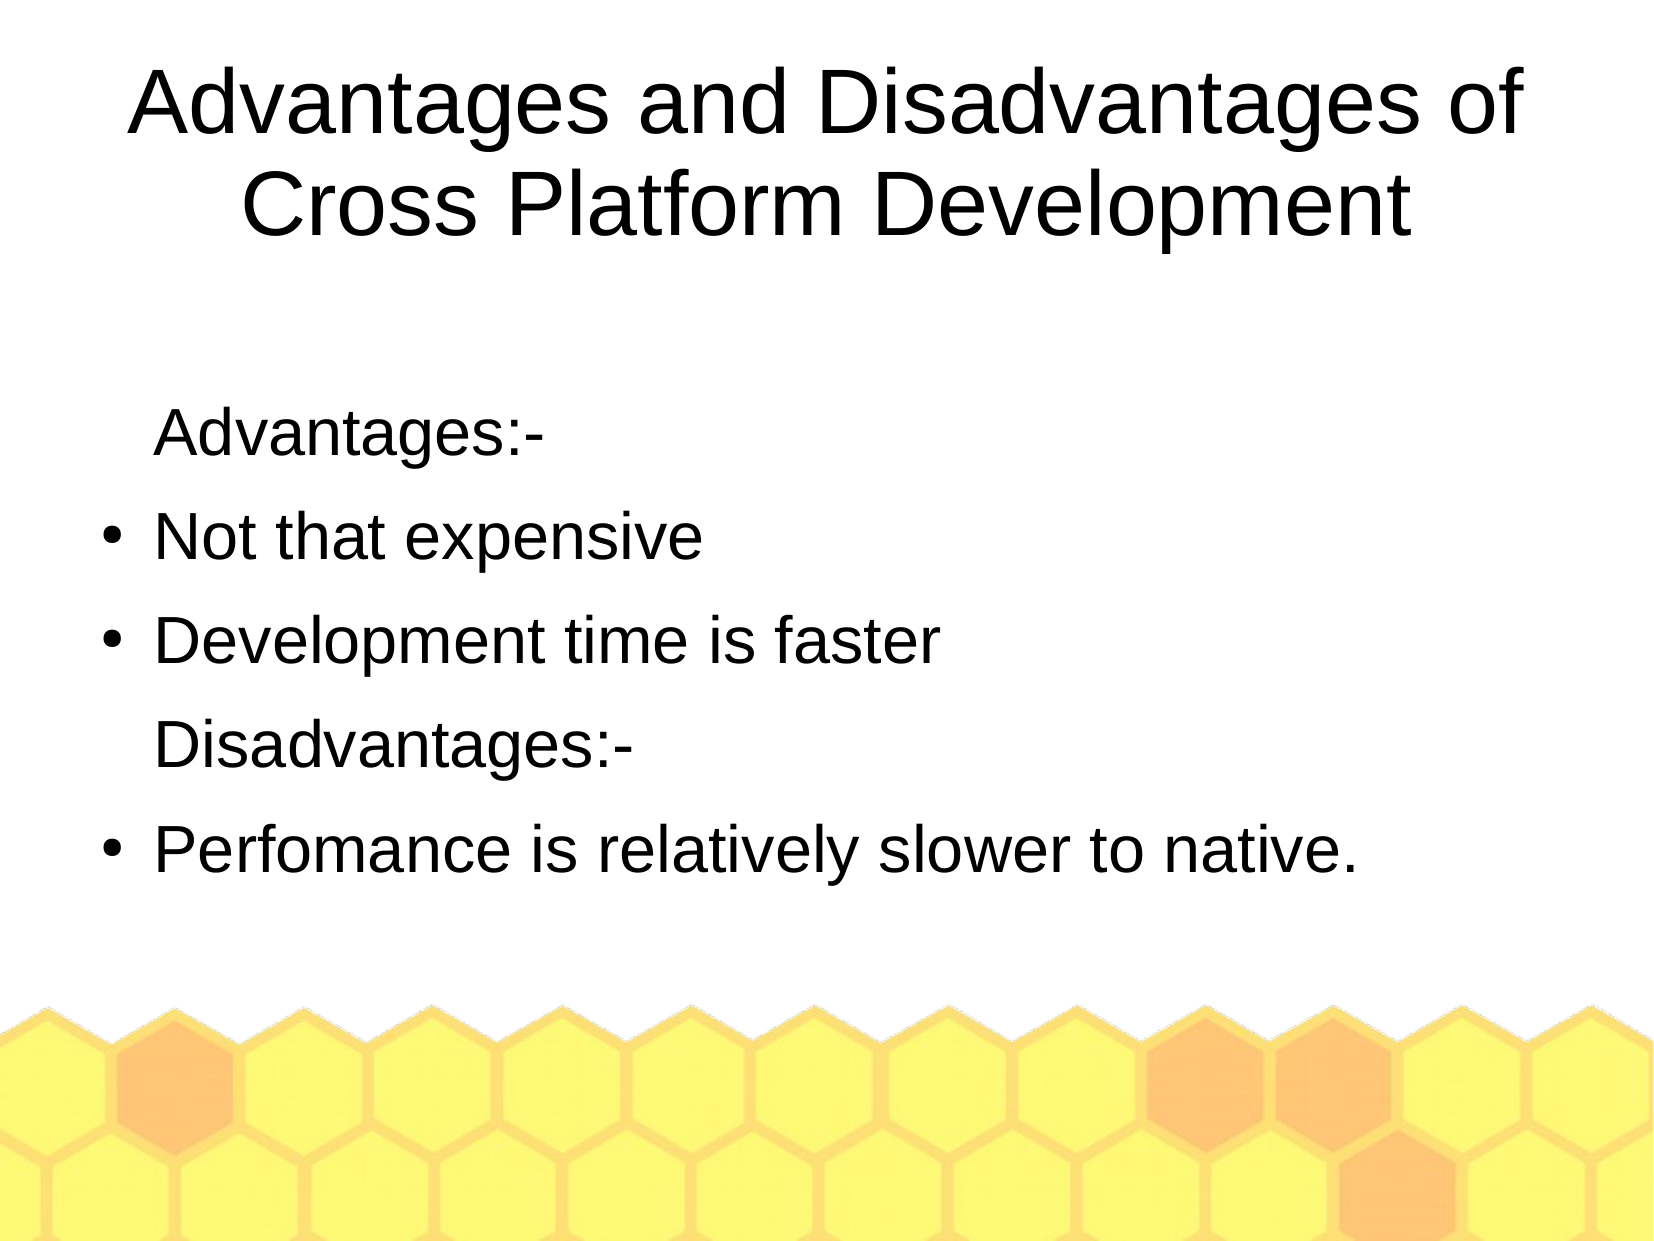

# Advantages and Disadvantages of Cross Platform Development
Advantages:-
Not that expensive
Development time is faster
Disadvantages:-
Perfomance is relatively slower to native.